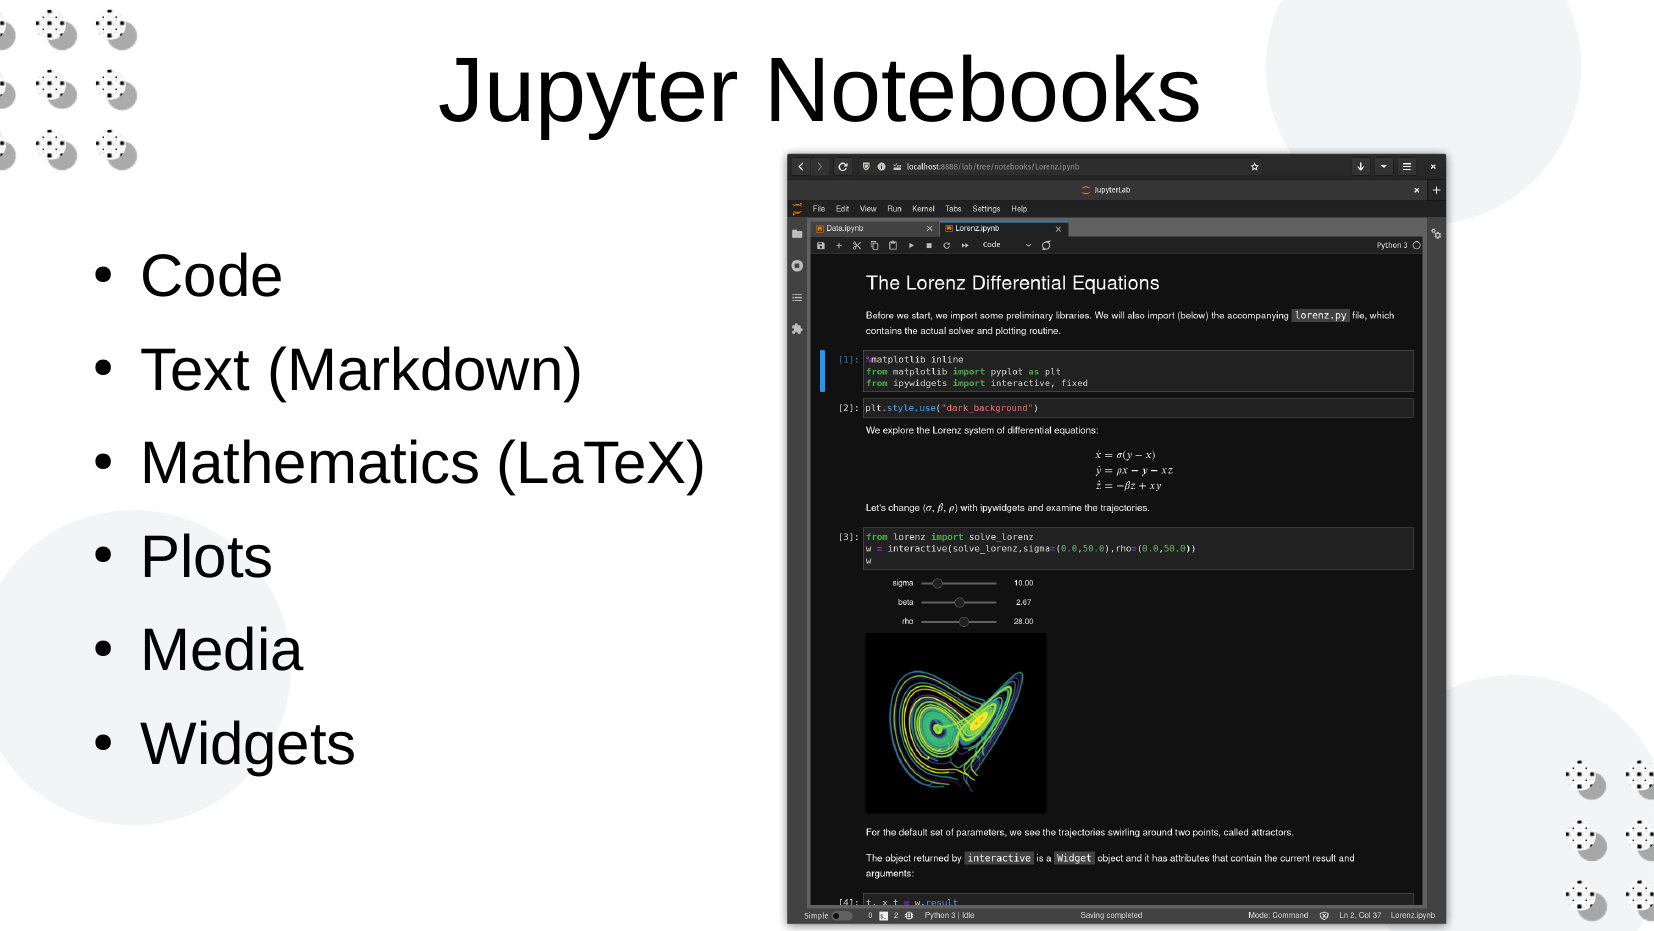

# Jupyter Notebooks
Code
Text (Markdown)
Mathematics (LaTeX)
Plots
Media
Widgets